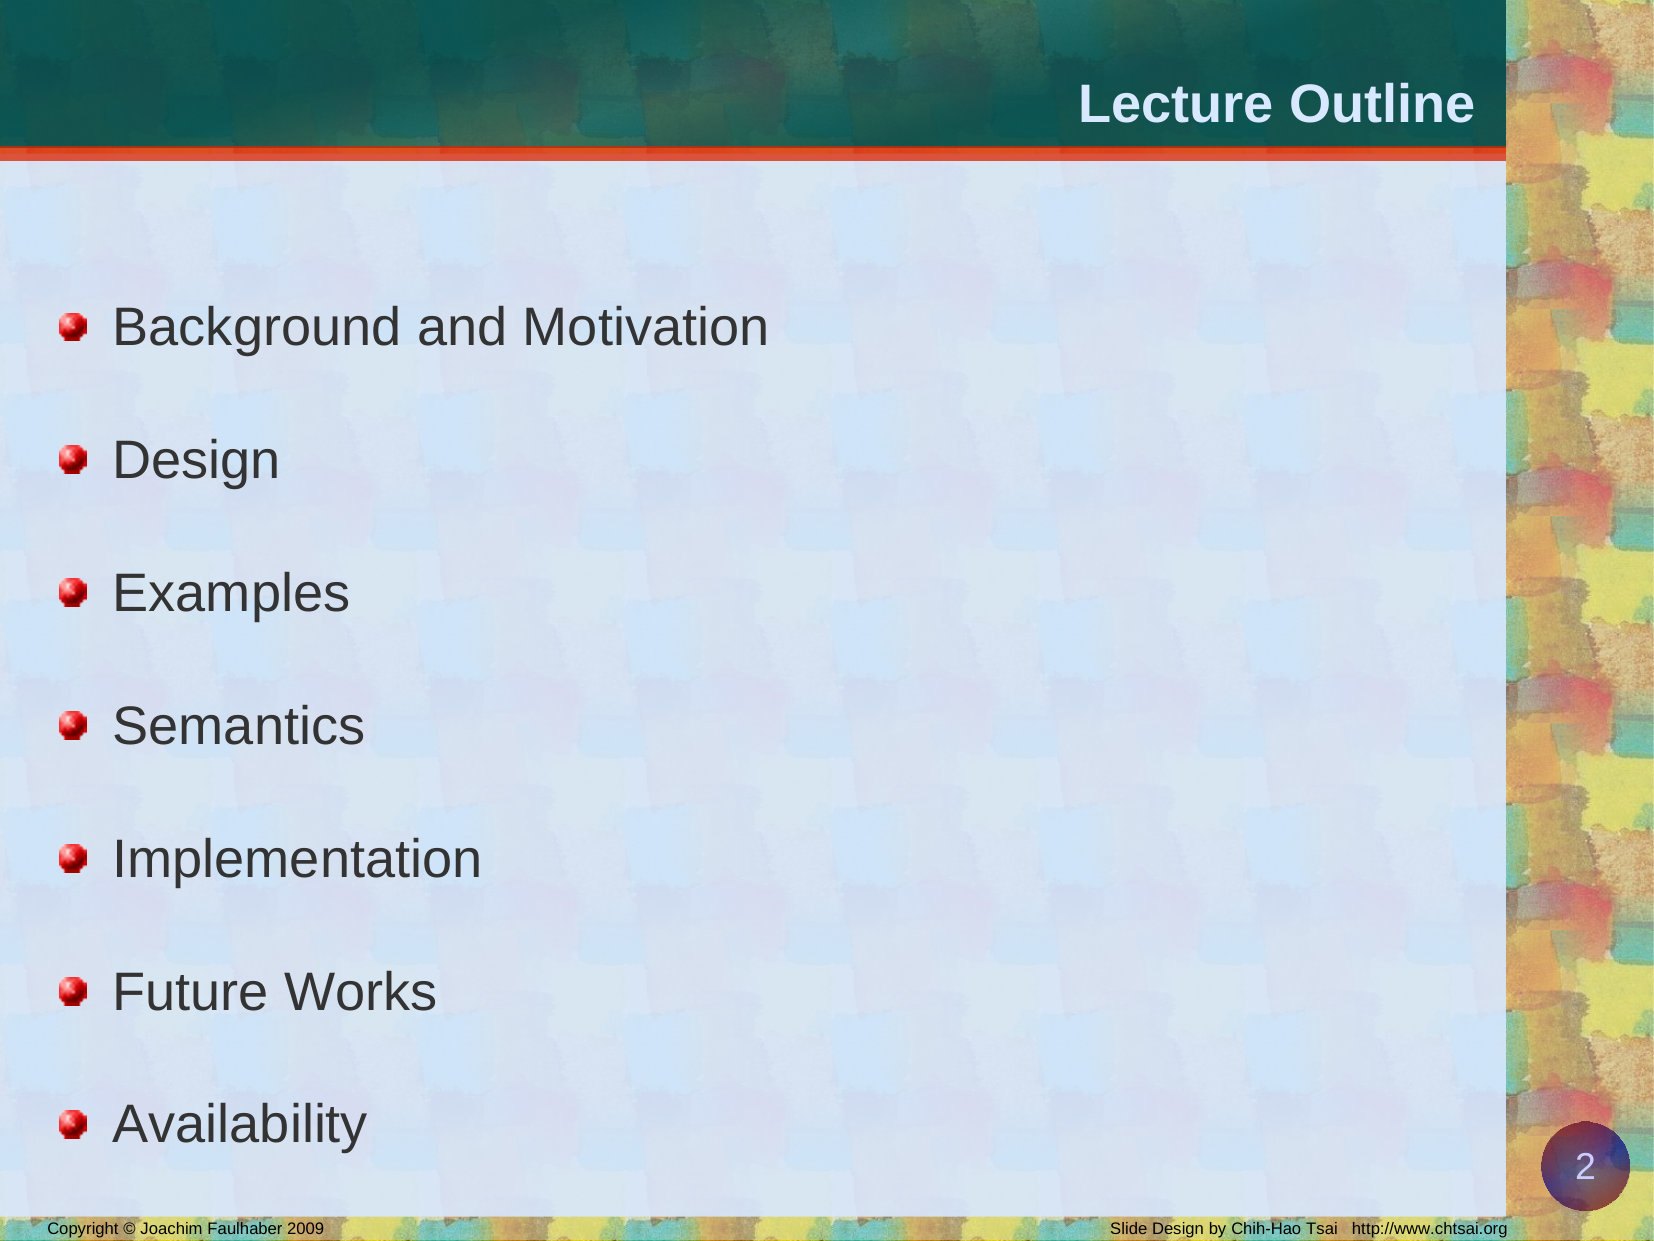

# Lecture Outline
Background and Motivation
Design
Examples
Semantics
Implementation
Future Works
Availability